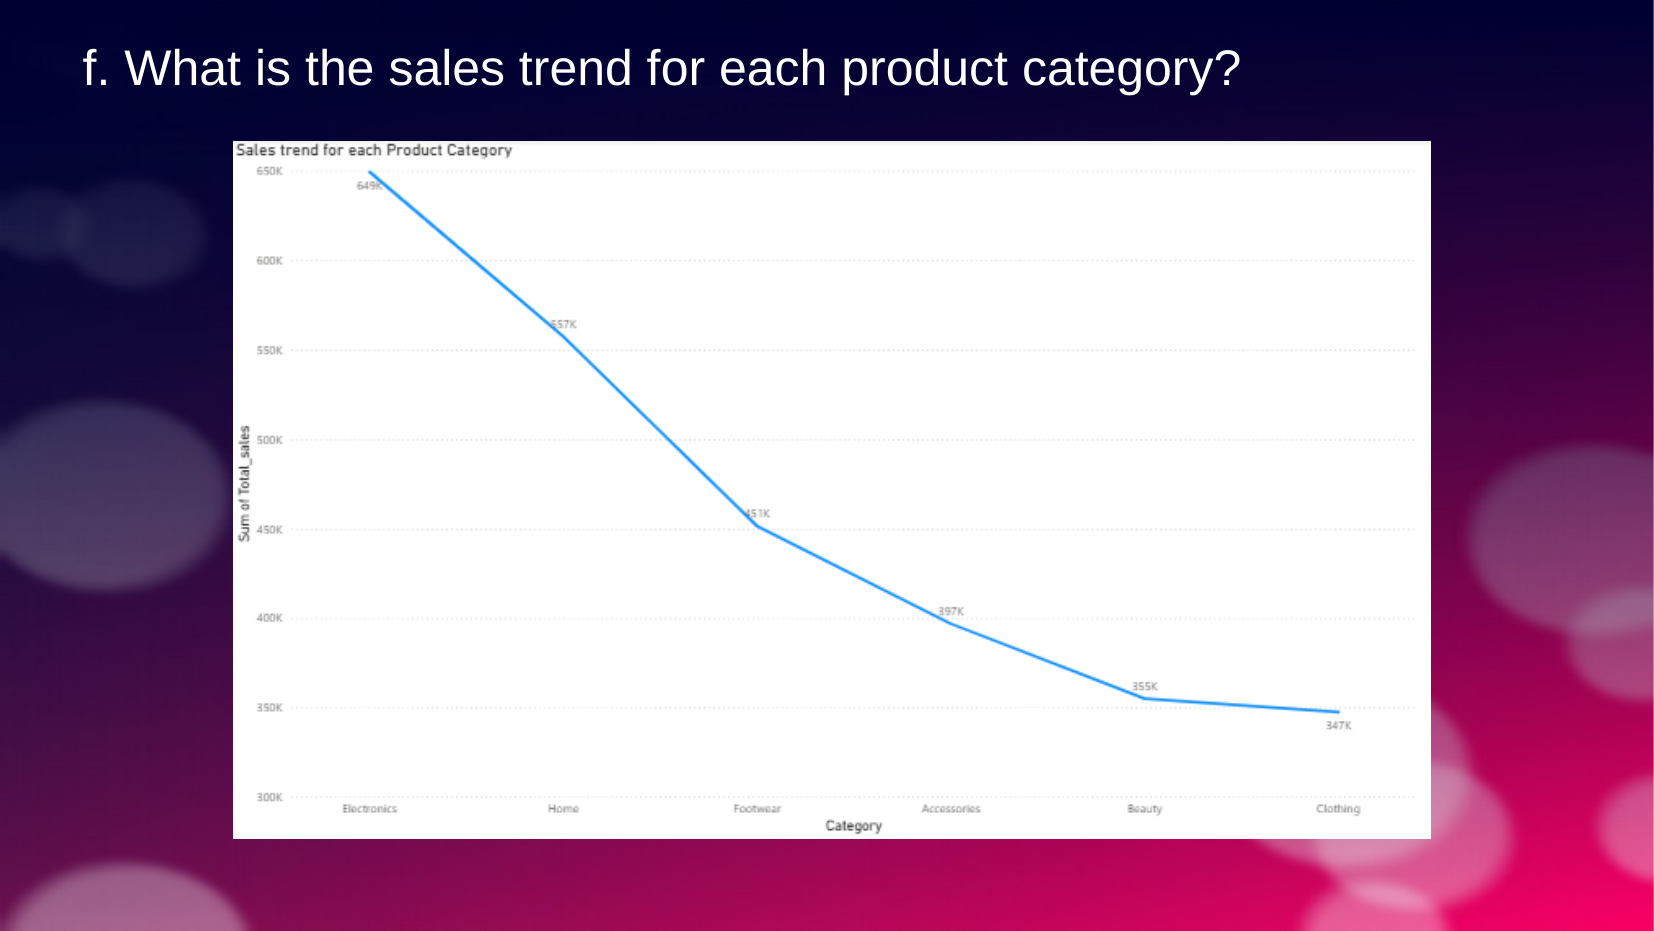

# f. What is the sales trend for each product category?